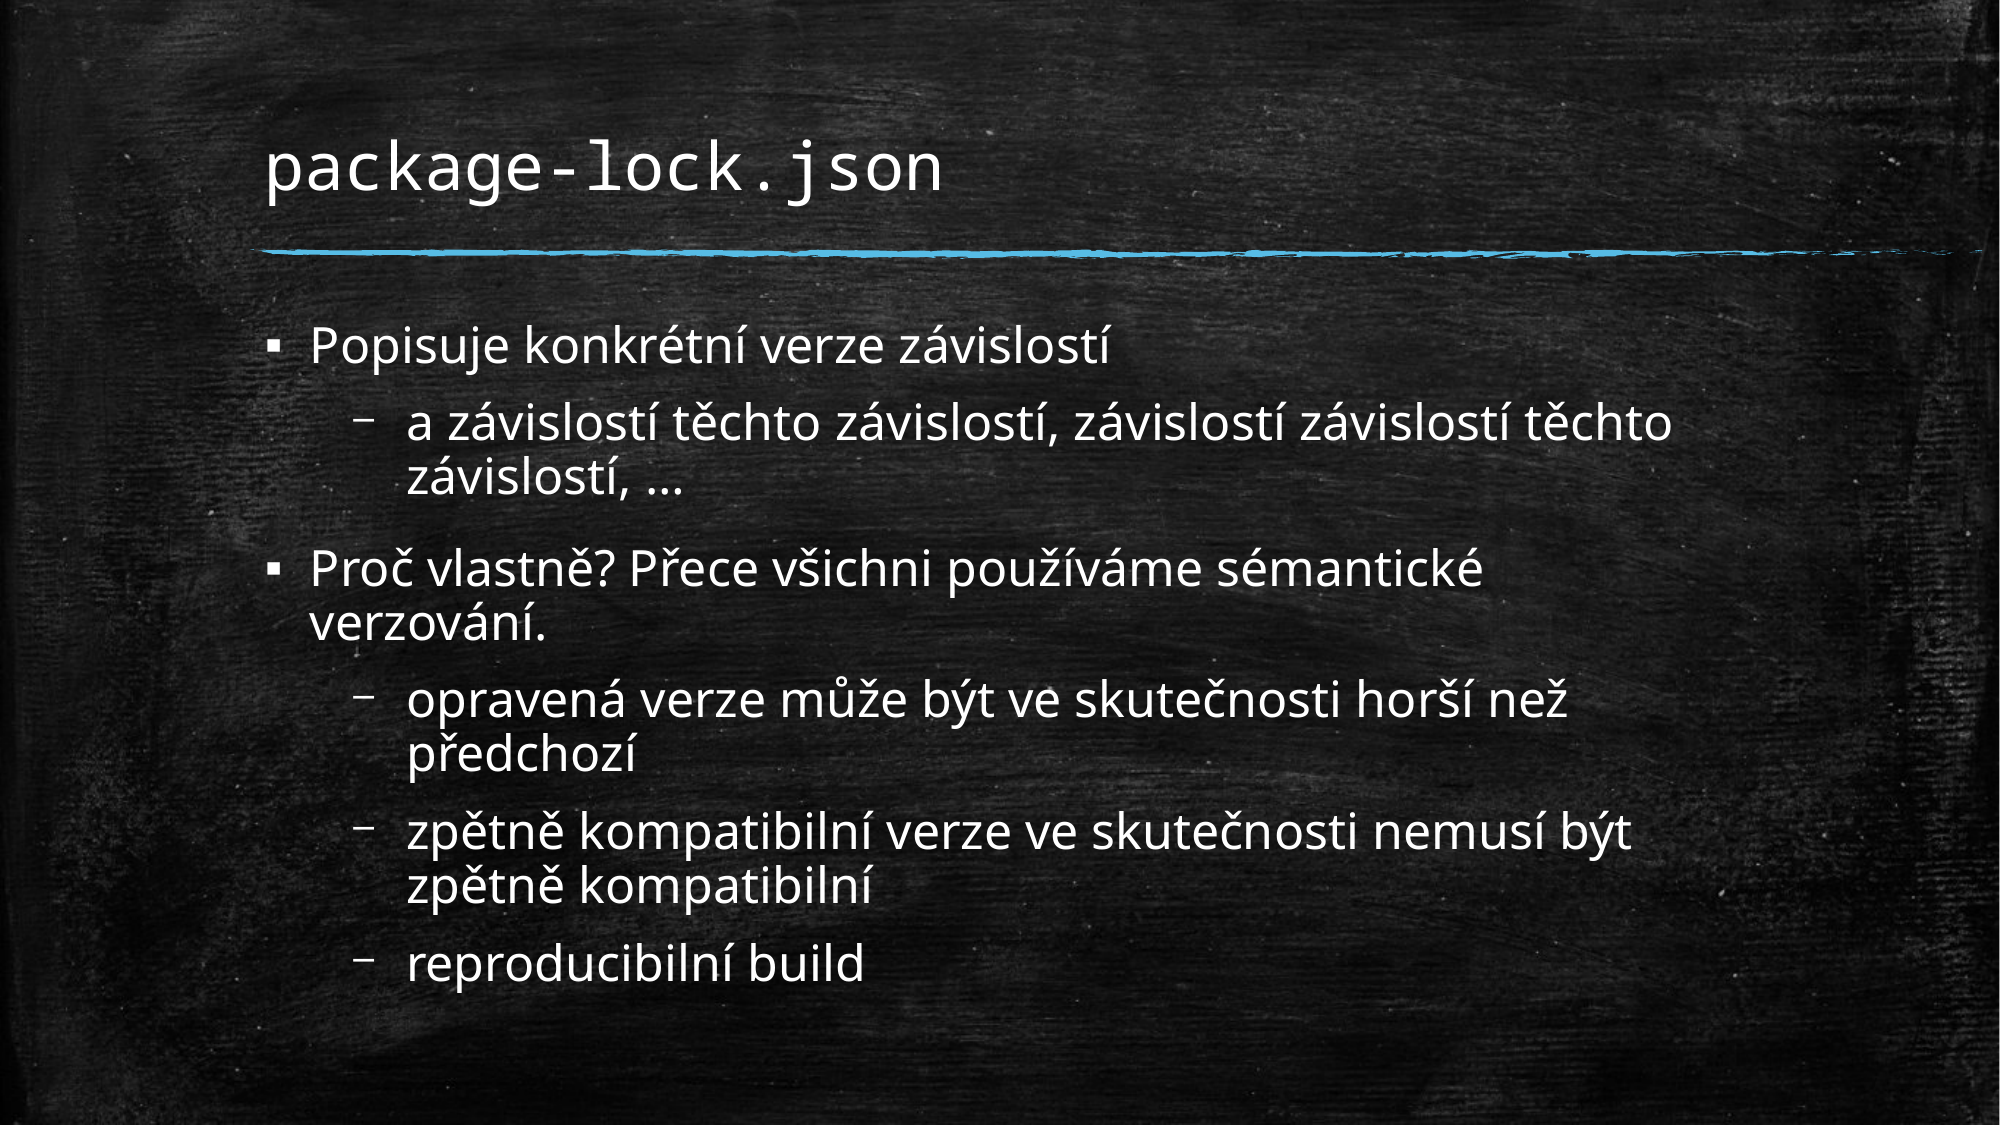

# package-lock.json
Popisuje konkrétní verze závislostí
a závislostí těchto závislostí, závislostí závislostí těchto závislostí, …
Proč vlastně? Přece všichni používáme sémantické verzování.
opravená verze může být ve skutečnosti horší než předchozí
zpětně kompatibilní verze ve skutečnosti nemusí být zpětně kompatibilní
reproducibilní build